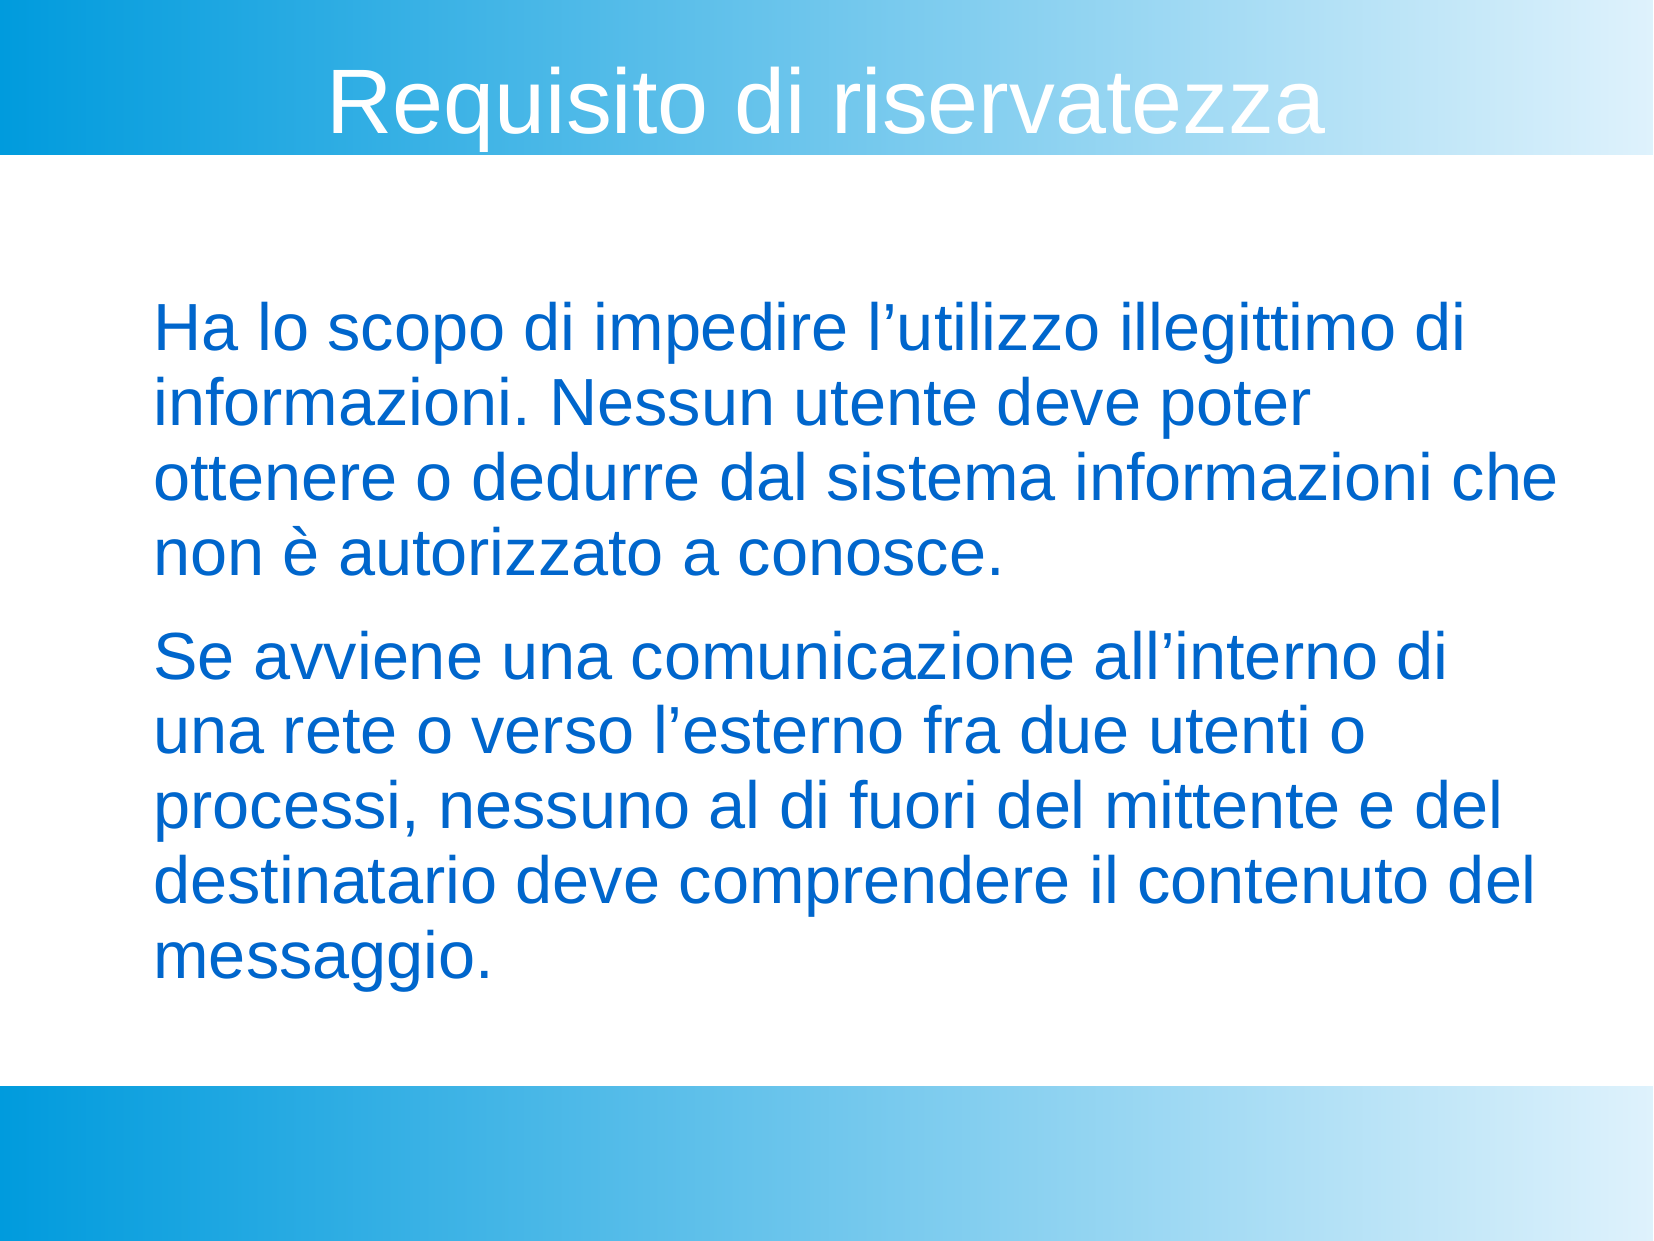

# Requisito di riservatezza
Ha lo scopo di impedire l’utilizzo illegittimo di informazioni. Nessun utente deve poter ottenere o dedurre dal sistema informazioni che non è autorizzato a conosce.
Se avviene una comunicazione all’interno di una rete o verso l’esterno fra due utenti o processi, nessuno al di fuori del mittente e del destinatario deve comprendere il contenuto del messaggio.